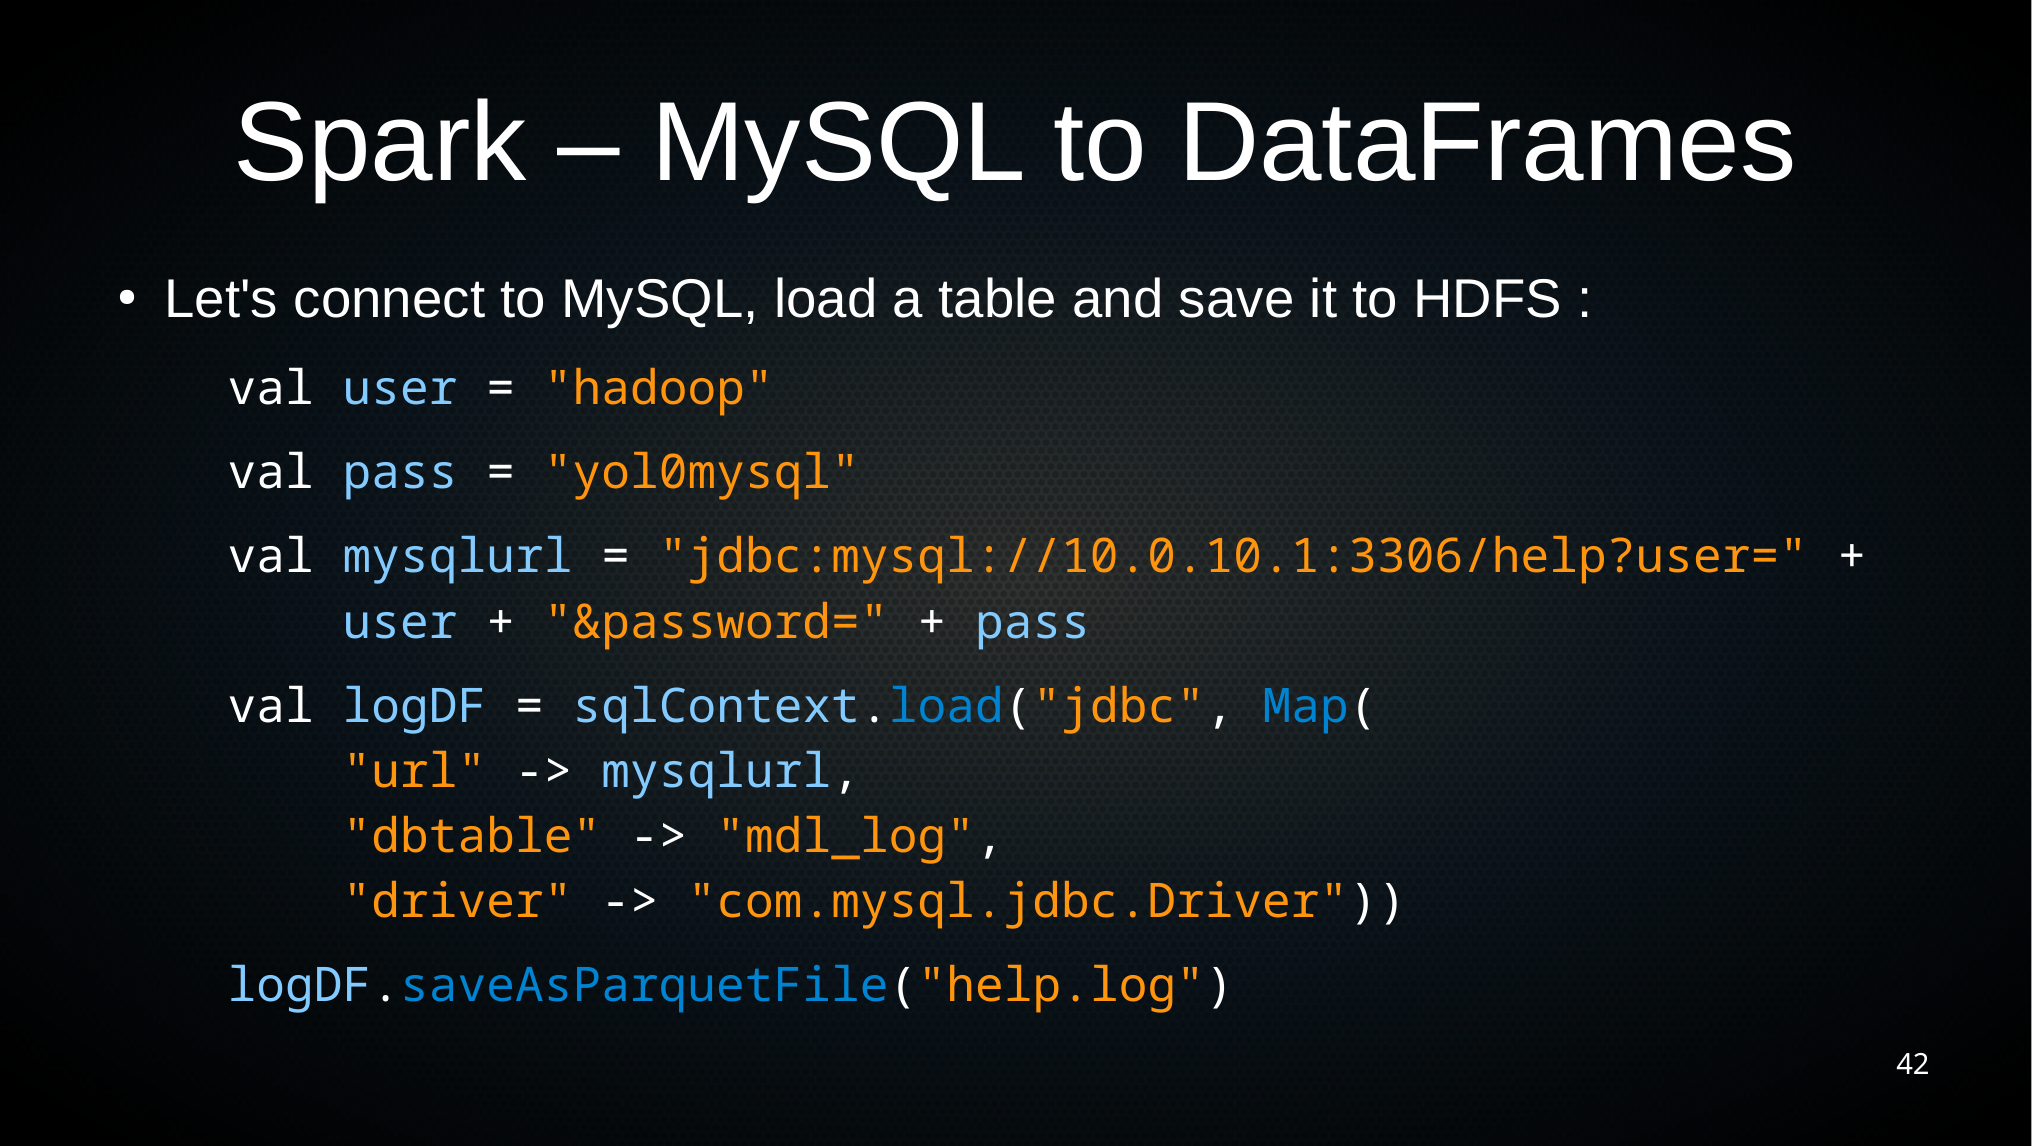

# Spark – MySQL to DataFrames
Let's connect to MySQL, load a table and save it to HDFS :
val user = "hadoop"
val pass = "yol0mysql"
val mysqlurl = "jdbc:mysql://10.0.10.1:3306/help?user=" +
 user + "&password=" + pass
val logDF = sqlContext.load("jdbc", Map(
 "url" -> mysqlurl,
 "dbtable" -> "mdl_log",
 "driver" -> "com.mysql.jdbc.Driver"))
logDF.saveAsParquetFile("help.log")
42